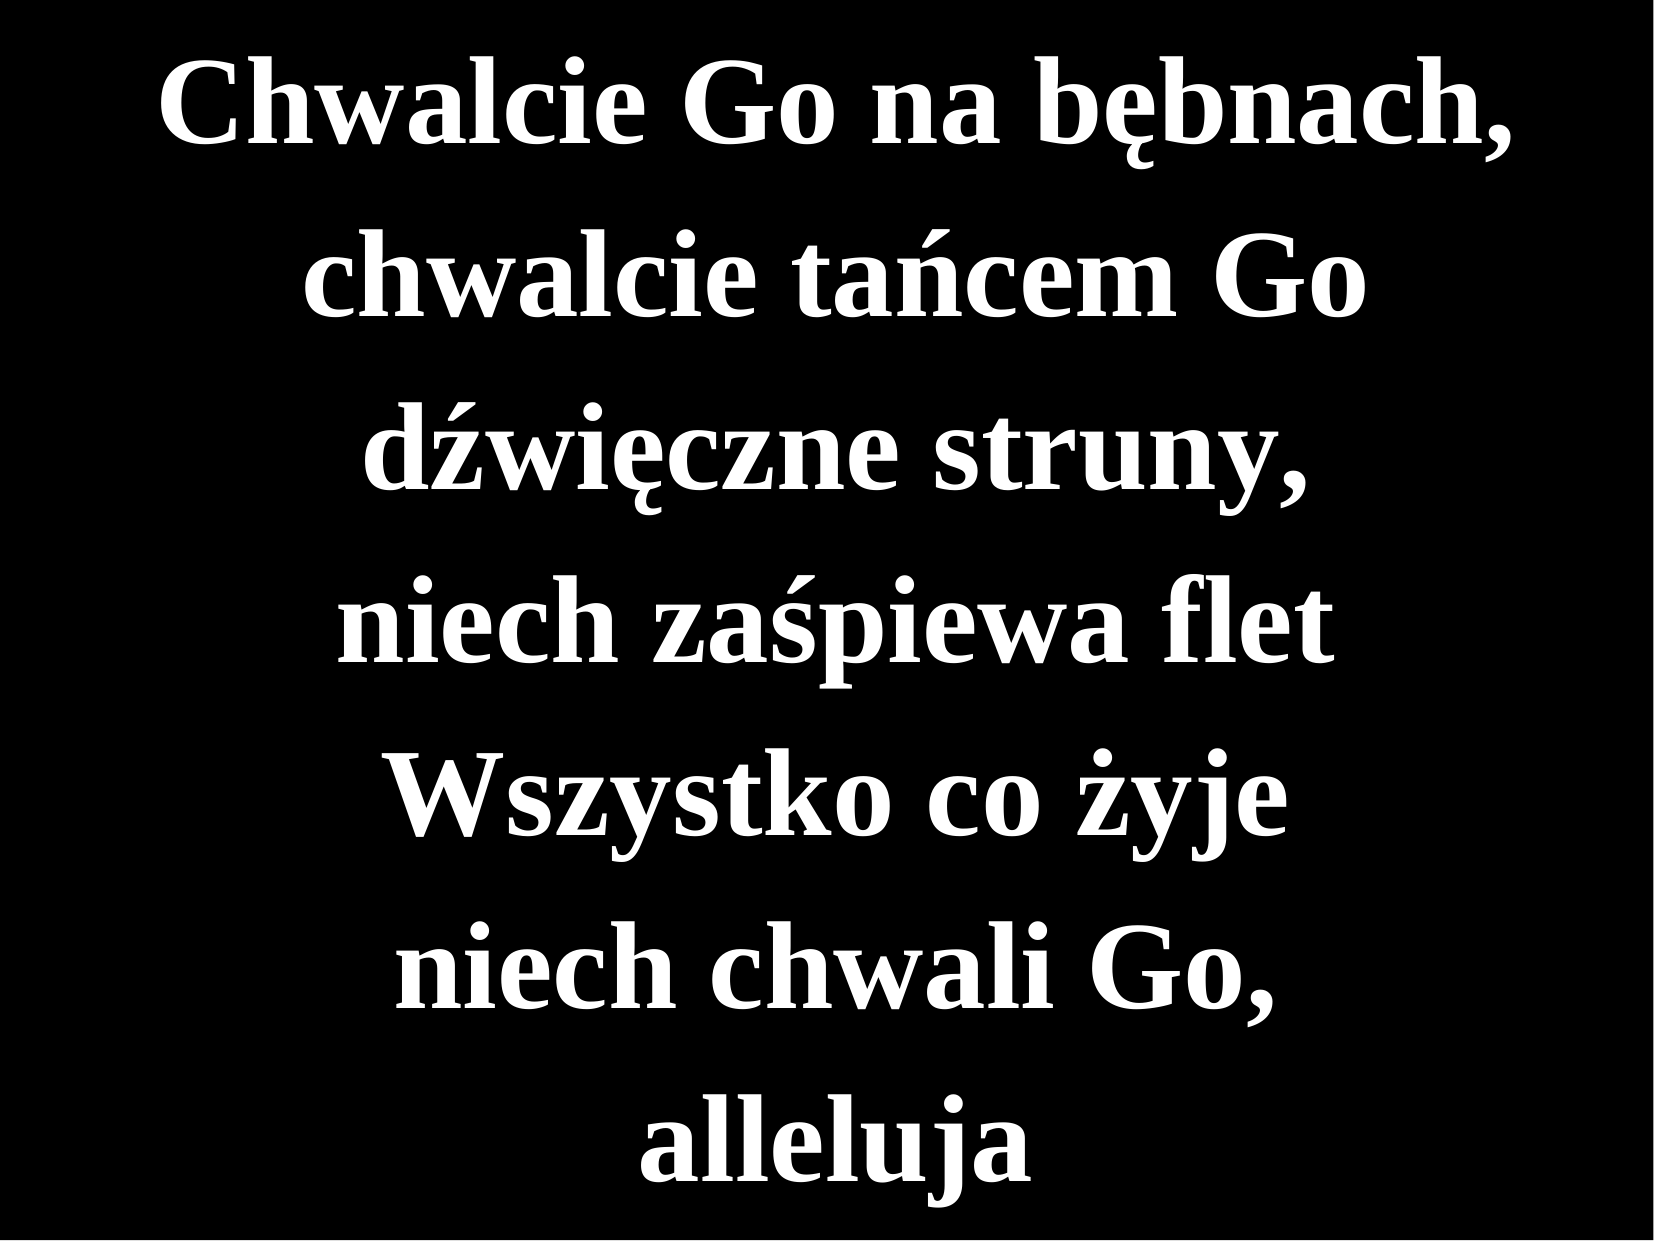

# Chwalcie Go na bębnach, ppp chwalcie tańcem Go ppp dźwięczne struny, ppp niech zaśpiewa flet ppp Wszystko co żyje ppp niech chwali Go, ppp alleluja